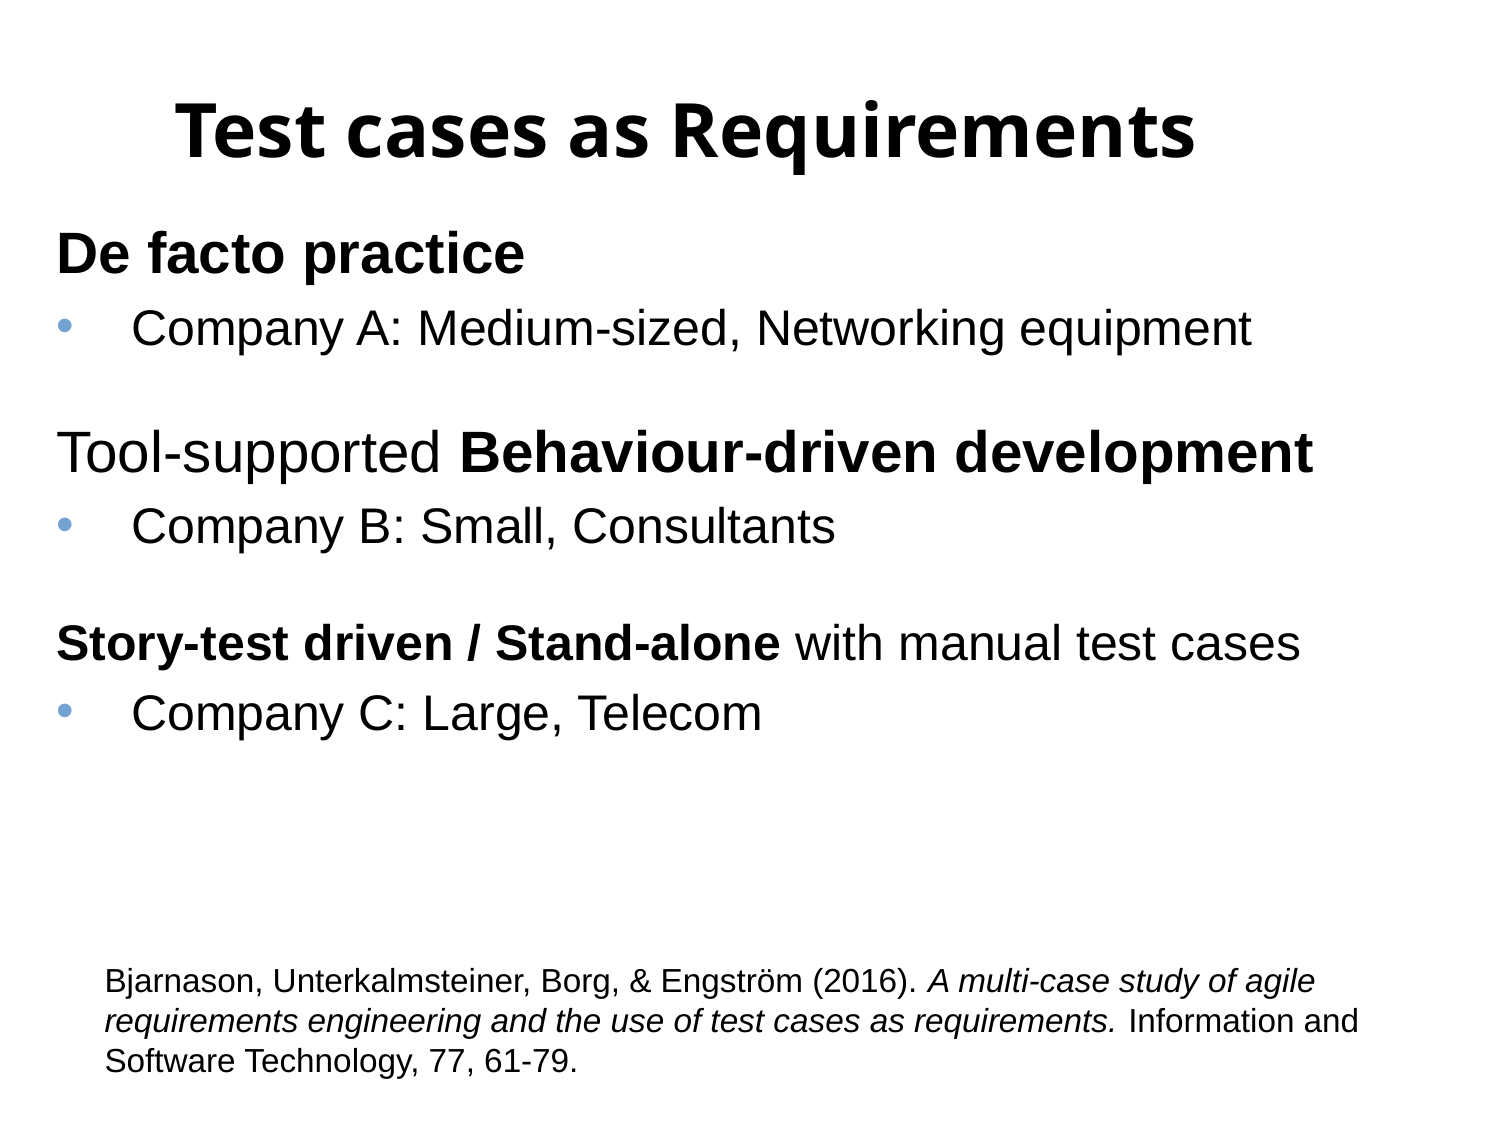

# Test cases as Requirements
De facto practice
Company A: Medium-sized, Networking equipment
Tool-supported Behaviour-driven development
Company B: Small, Consultants
Story-test driven / Stand-alone with manual test cases
Company C: Large, Telecom
Bjarnason, Unterkalmsteiner, Borg, & Engström (2016). A multi-case study of agile requirements engineering and the use of test cases as requirements. Information and Software Technology, 77, 61-79.